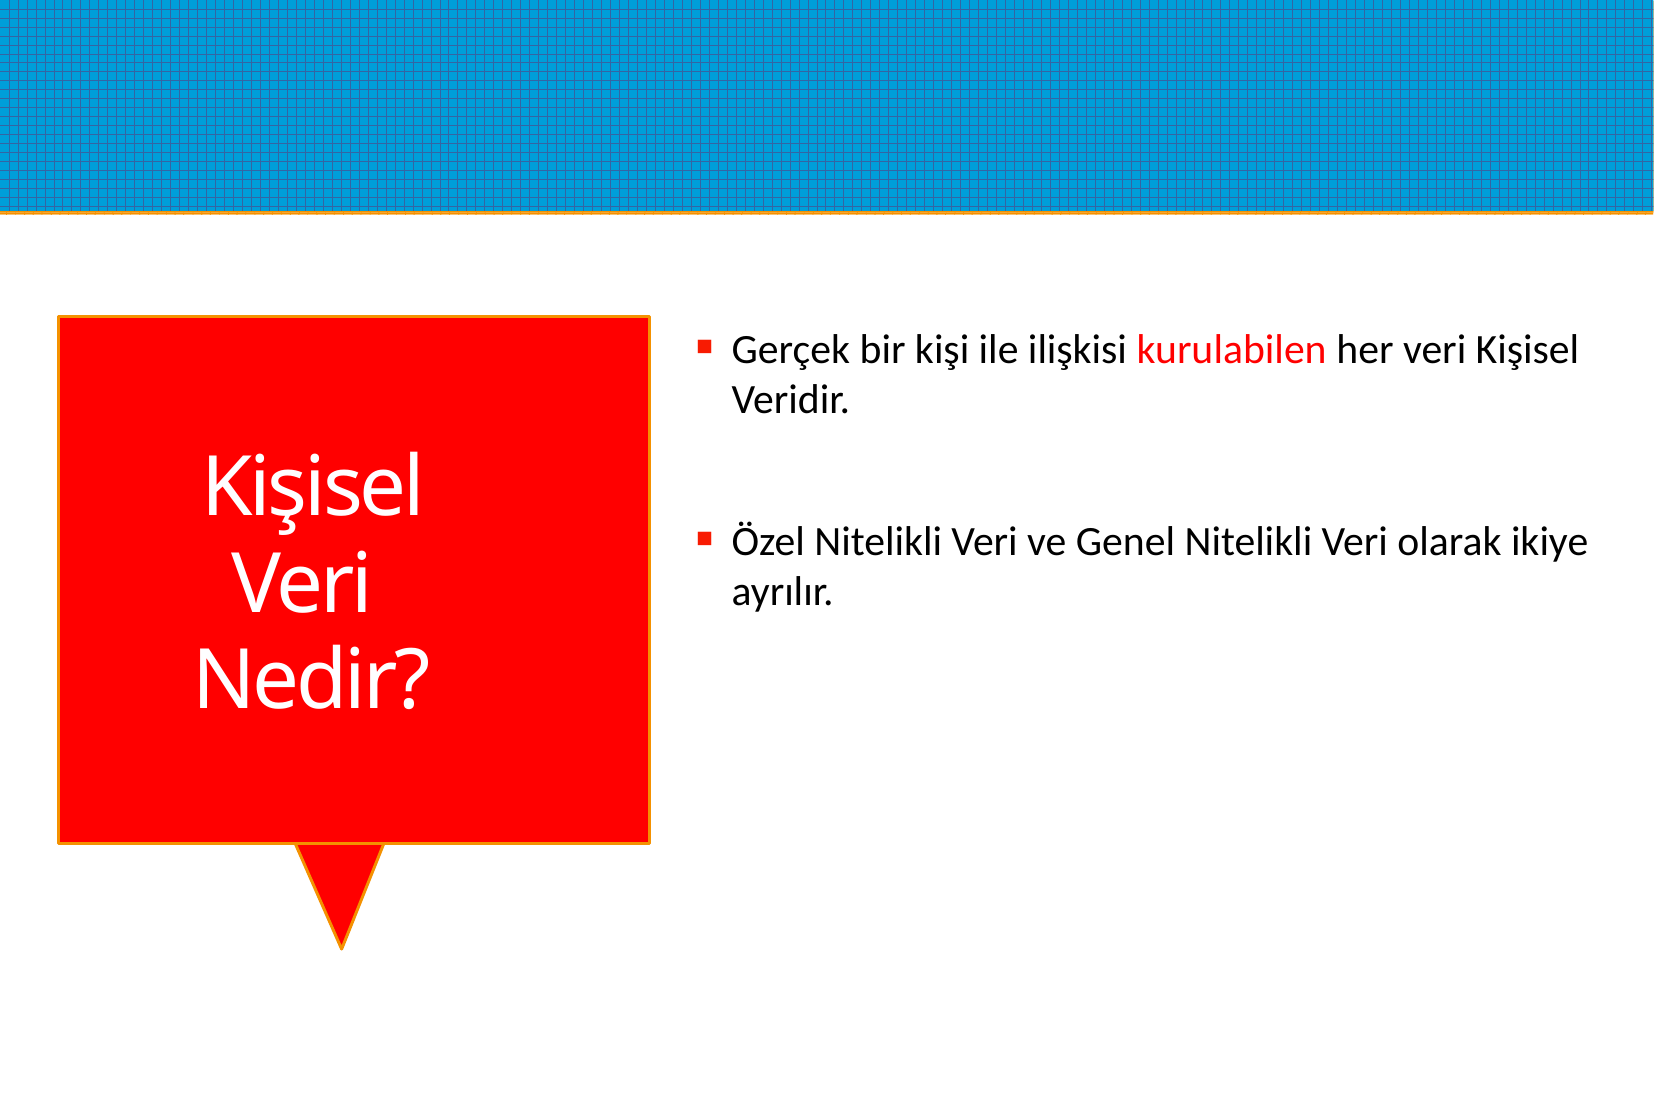

Gerçek bir kişi ile ilişkisi kurulabilen her veri Kişisel Veridir.
Özel Nitelikli Veri ve Genel Nitelikli Veri olarak ikiye ayrılır.
Kişisel Veri
Nedir?